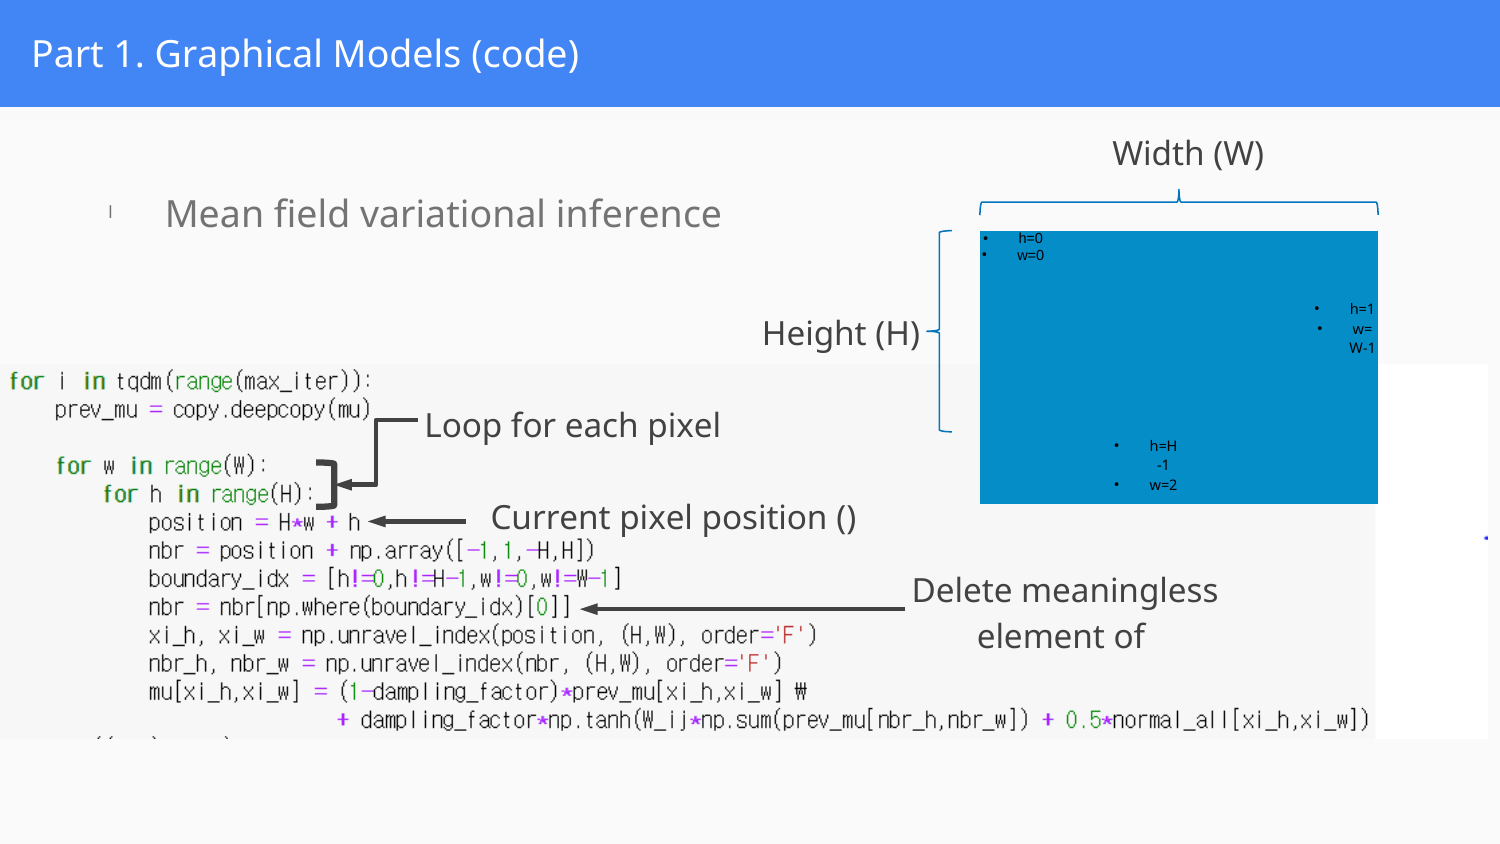

# Part 1. Graphical Models (code)
Width (W)
Mean field variational inference
| h=0 w=0 | | | | | |
| --- | --- | --- | --- | --- | --- |
| | | | | | h=1 w=W-1 |
| | | | | | |
| | | h=H-1 w=2 | | | |
Height (H)
Loop for each pixel
Current pixel position ()
Delete meaningless element of